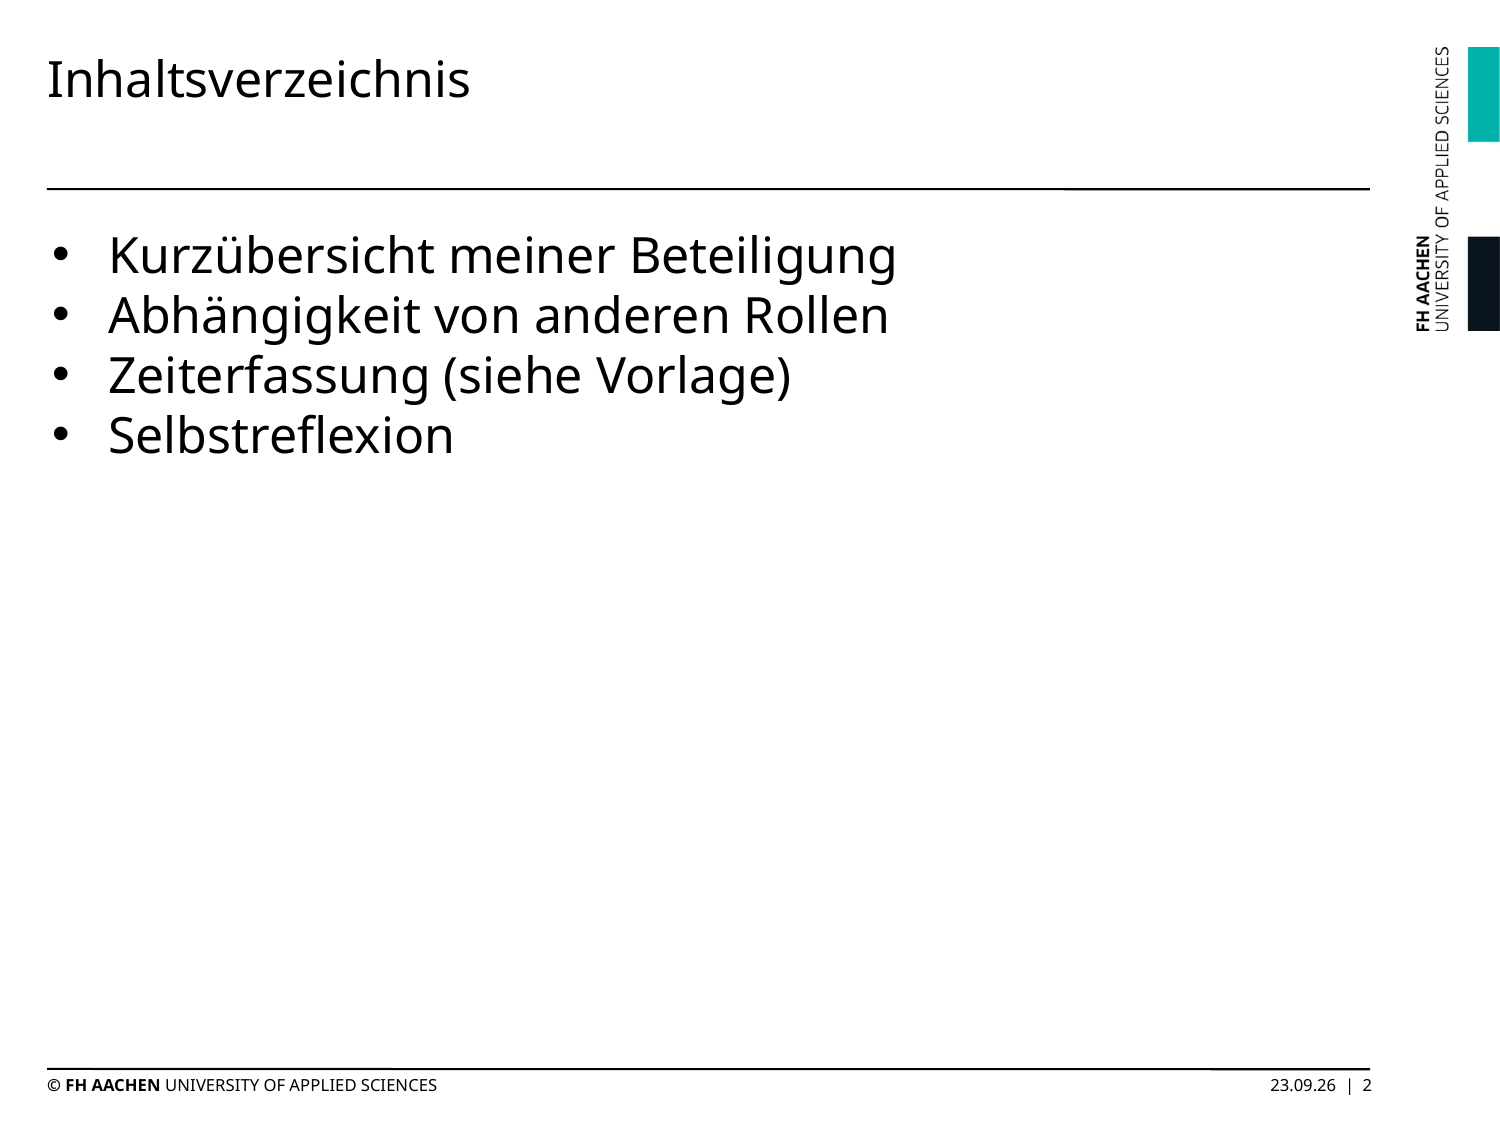

# Inhaltsverzeichnis
Kurzübersicht meiner Beteiligung
Abhängigkeit von anderen Rollen
Zeiterfassung (siehe Vorlage)
Selbstreflexion